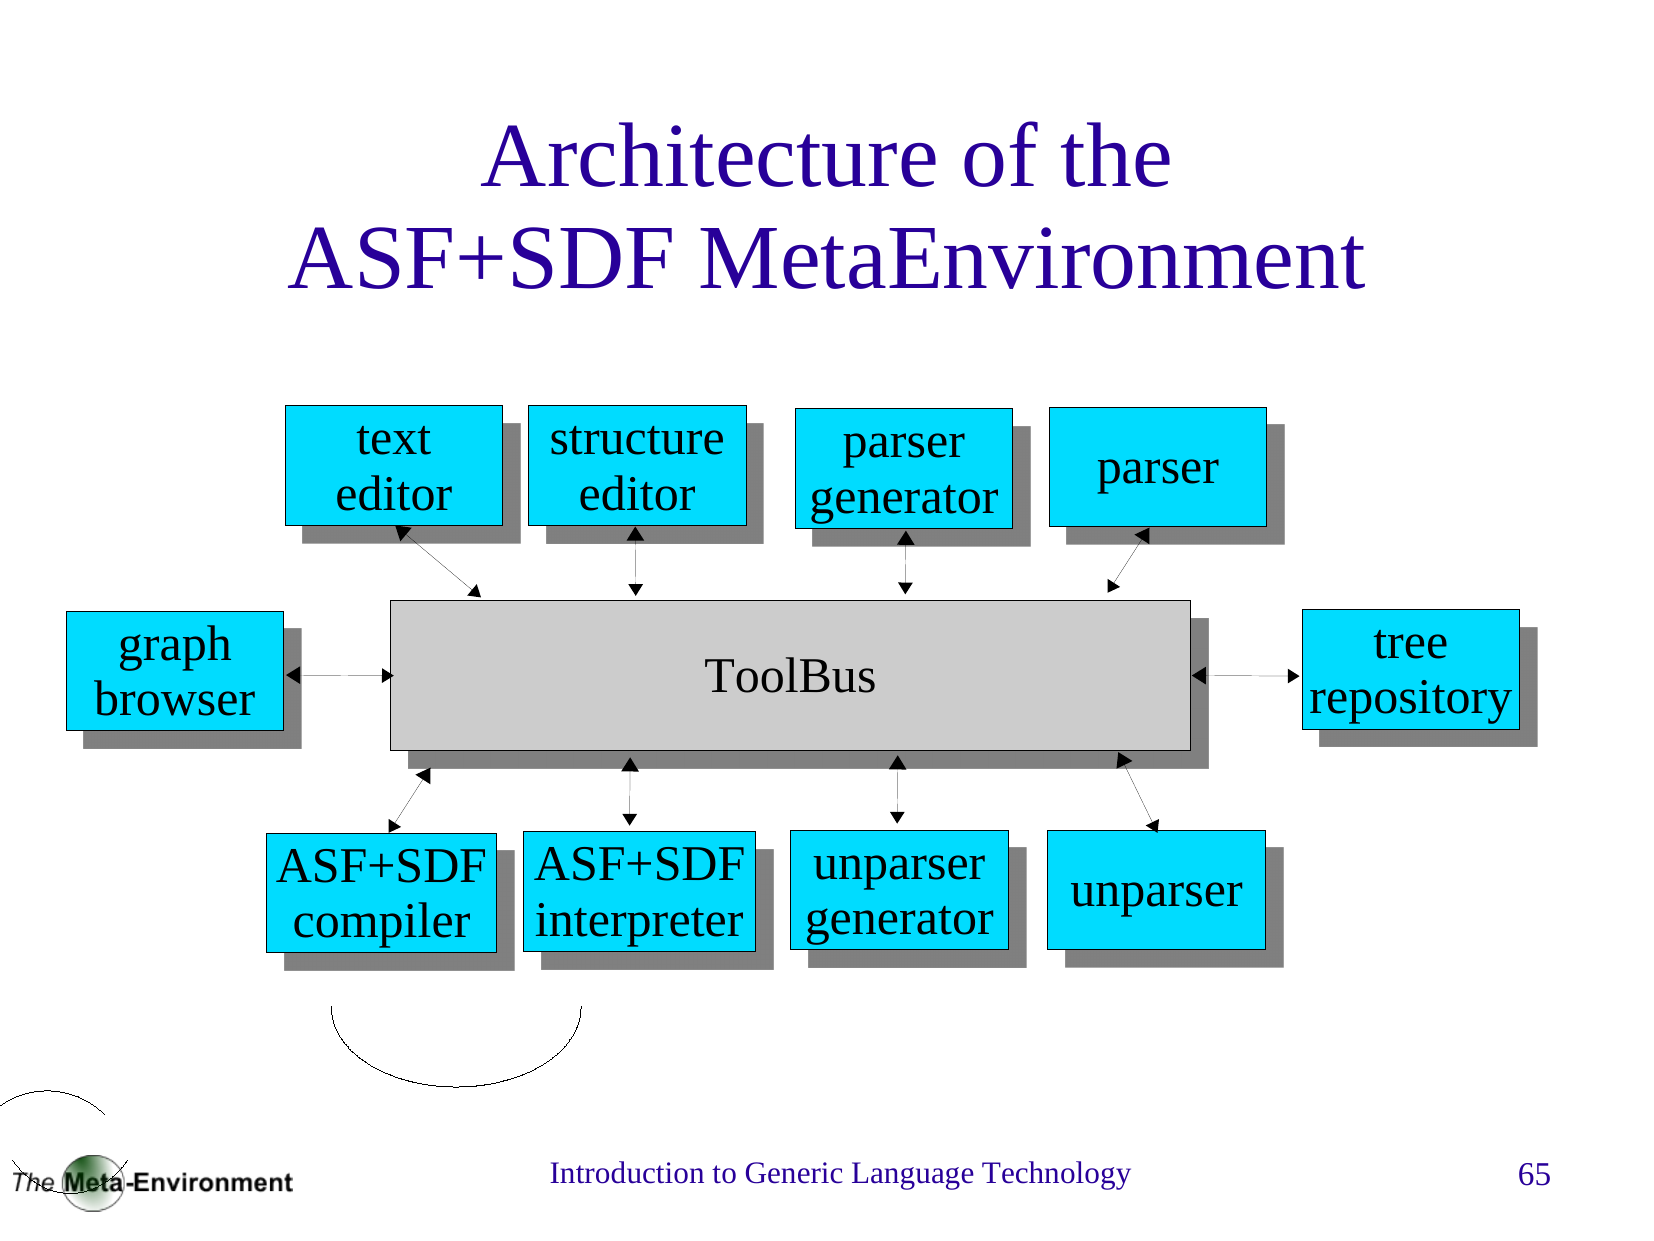

# Architecture of the ASF+SDF MetaEnvironment
text
editor
structure
editor
parser
parser
generator
ToolBus
tree
repository
graph
browser
unparser
generator
unparser
ASF+SDF
interpreter
ASF+SDF
compiler